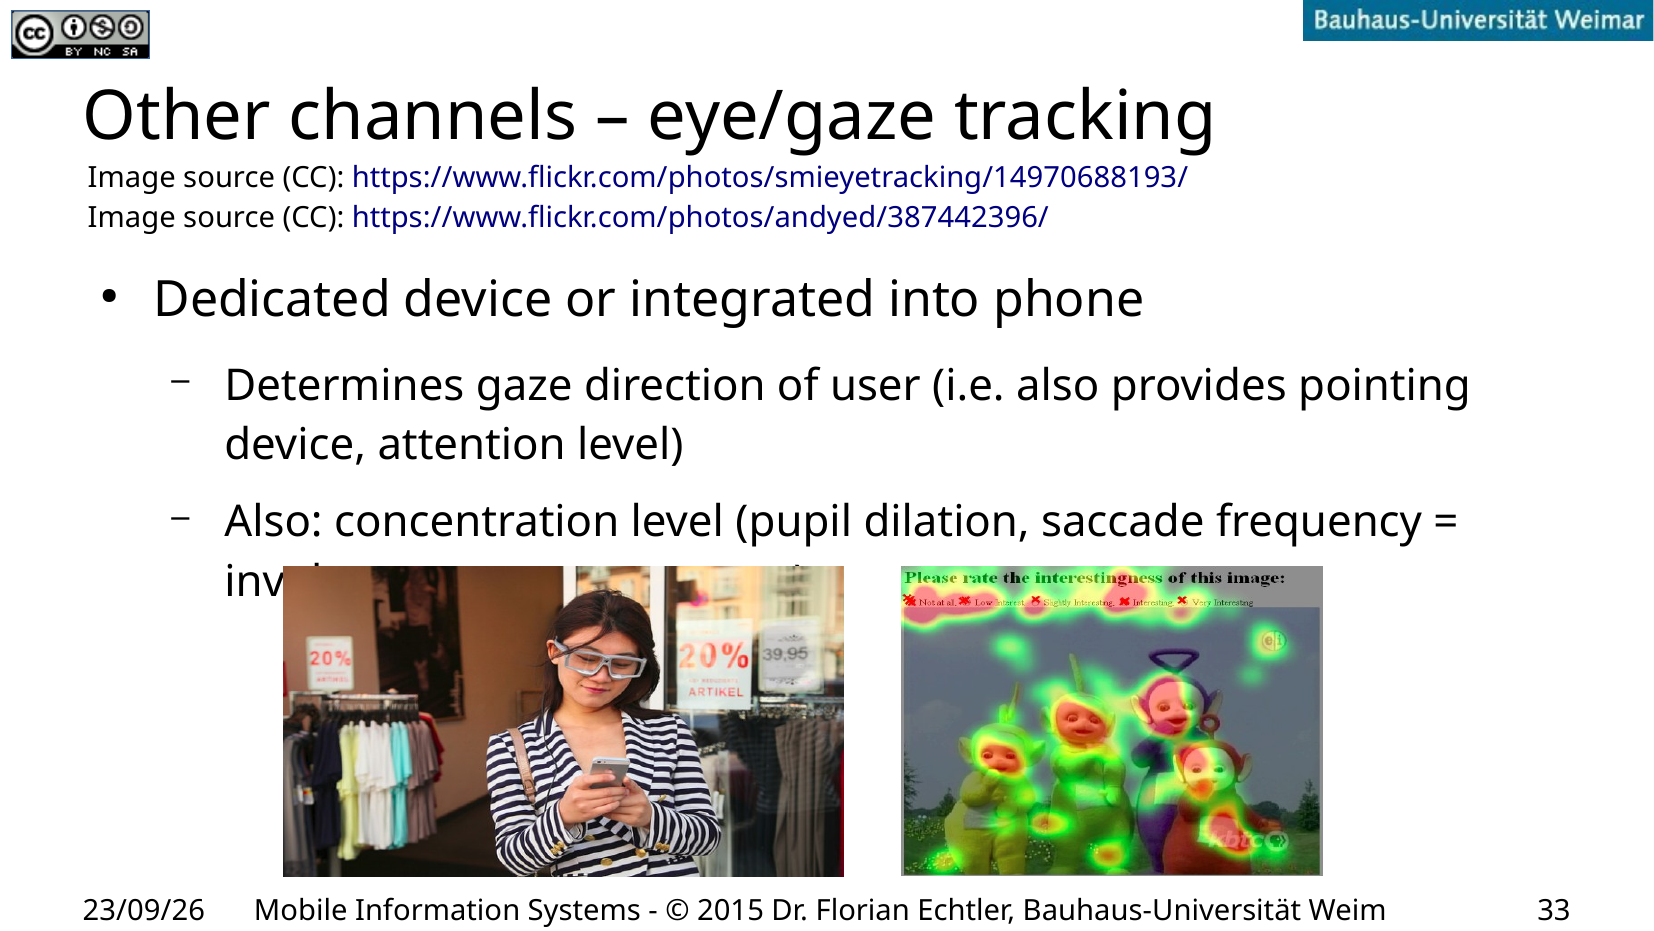

# Other channels – eye/gaze tracking
Image source (CC): https://www.flickr.com/photos/smieyetracking/14970688193/
Image source (CC): https://www.flickr.com/photos/andyed/387442396/
Dedicated device or integrated into phone
Determines gaze direction of user (i.e. also provides pointing device, attention level)
Also: concentration level (pupil dilation, saccade frequency = involuntary eye movements)
Mobile Information Systems - © 2015 Dr. Florian Echtler, Bauhaus-Universität Weimar
33